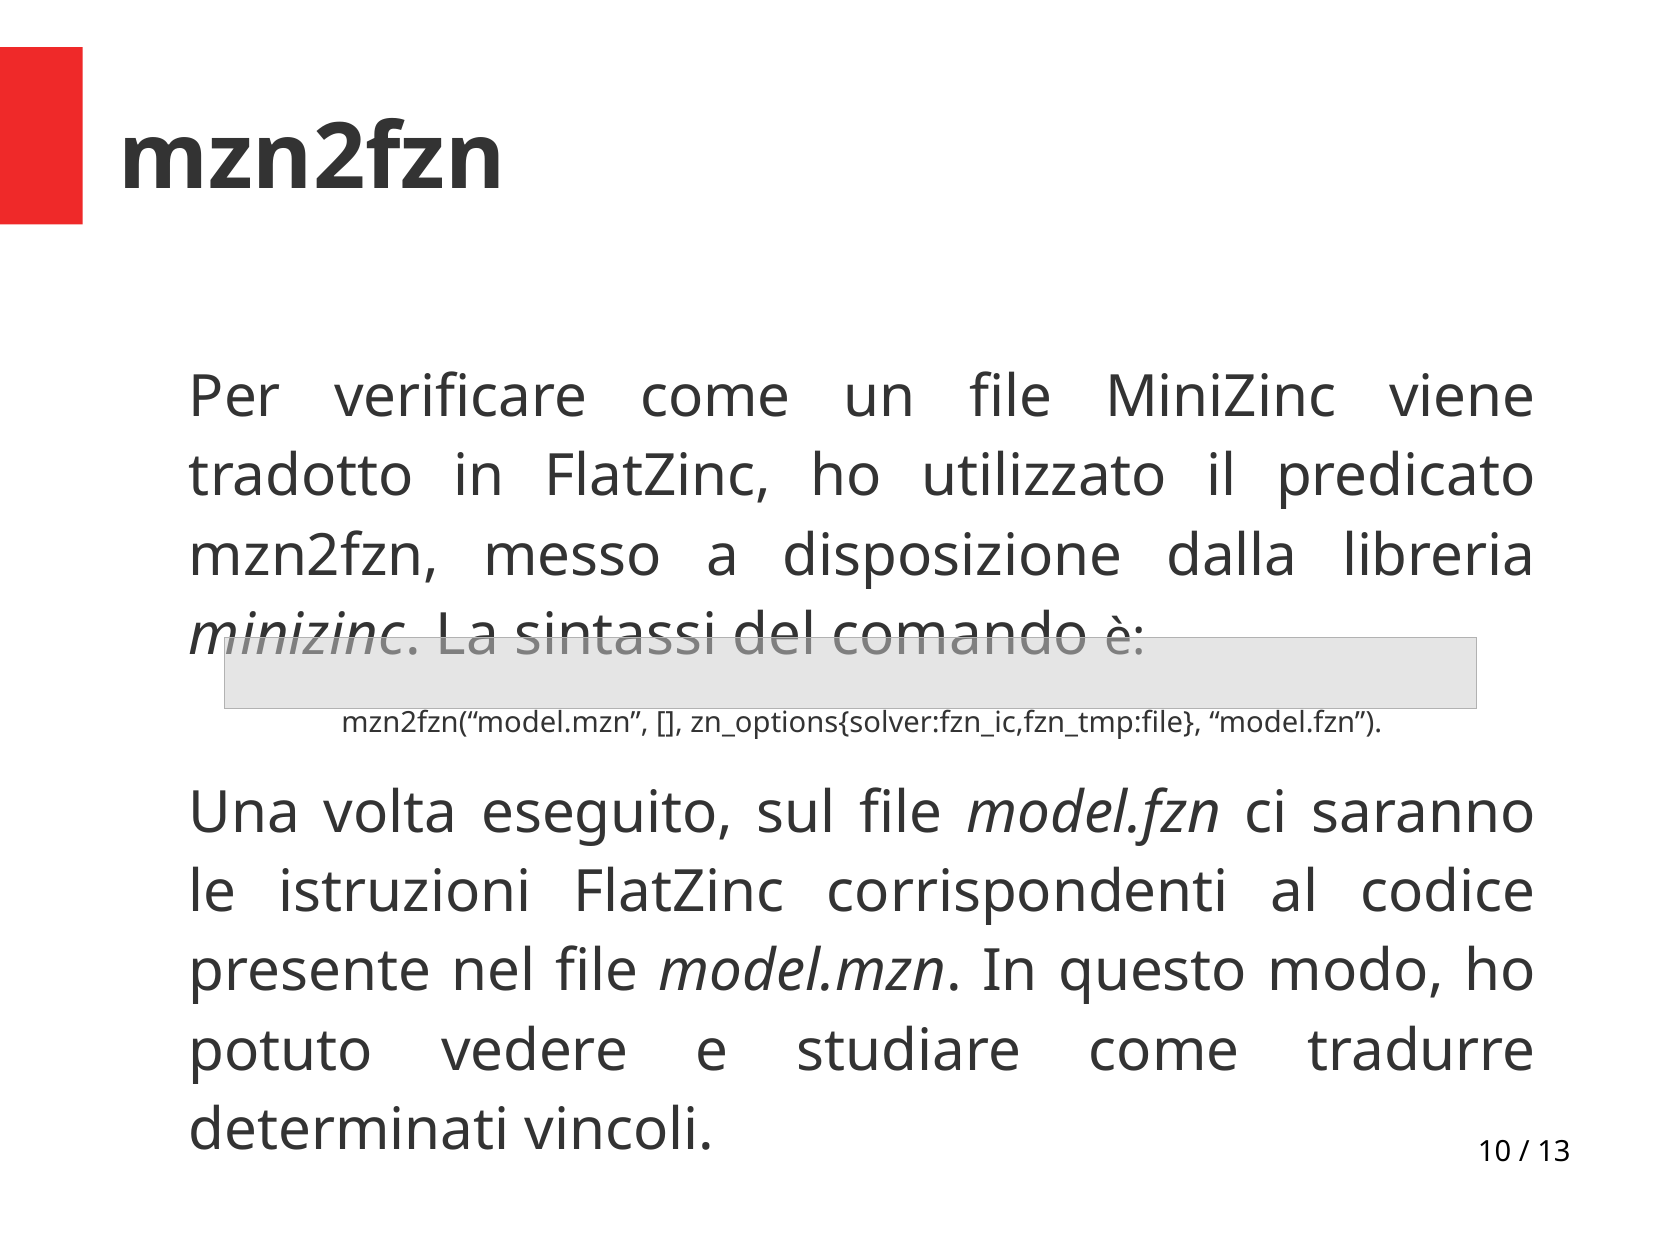

# mzn2fzn
Per verificare come un file MiniZinc viene tradotto in FlatZinc, ho utilizzato il predicato mzn2fzn, messo a disposizione dalla libreria minizinc. La sintassi del comando è:
mzn2fzn(“model.mzn”, [], zn_options{solver:fzn_ic,fzn_tmp:file}, “model.fzn”).
Una volta eseguito, sul file model.fzn ci saranno le istruzioni FlatZinc corrispondenti al codice presente nel file model.mzn. In questo modo, ho potuto vedere e studiare come tradurre determinati vincoli.
10